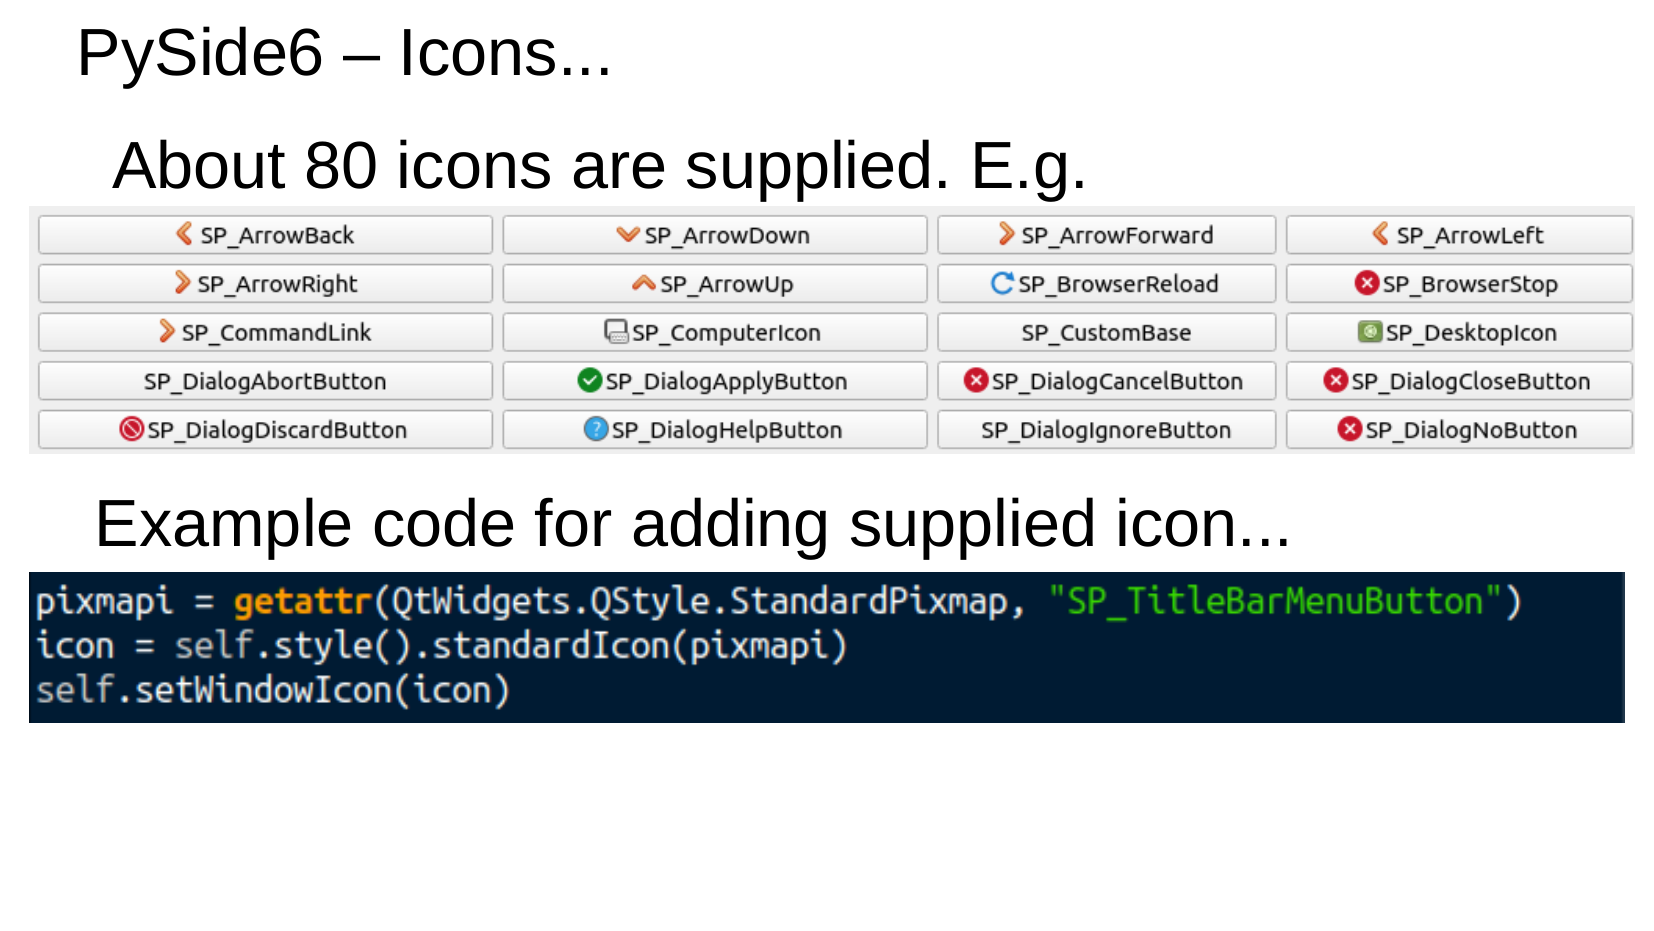

# PySide6 – Icons...
About 80 icons are supplied. E.g.
Example code for adding supplied icon...